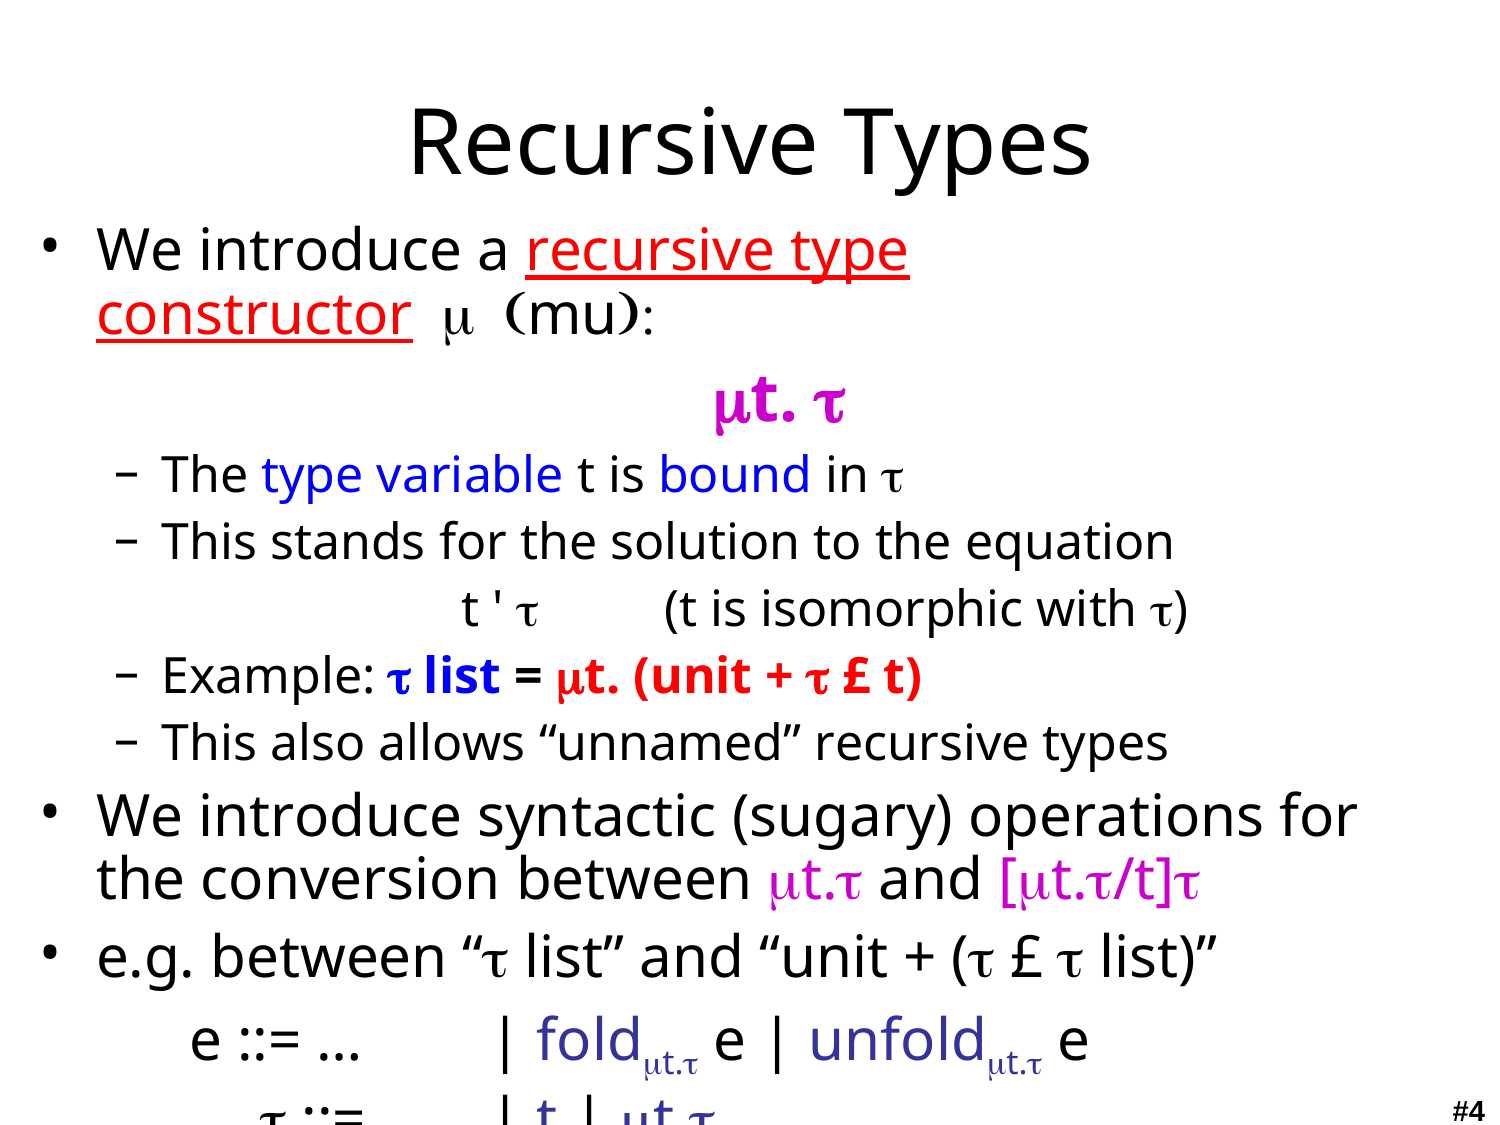

# Recursive Types
We introduce a recursive type constructormu
t. 
The type variable t is bound in 
This stands for the solution to the equation
t ' (t is isomorphic with )
Example:  list = t. (unit +  £ t)
This also allows “unnamed” recursive types
We introduce syntactic (sugary) operations for the conversion between t. and [t./t]
e.g. between “ list” and “unit + ( £  list)”
		e ::= …	| foldt. e | unfoldt. e
  ::= …	| t | t.
4